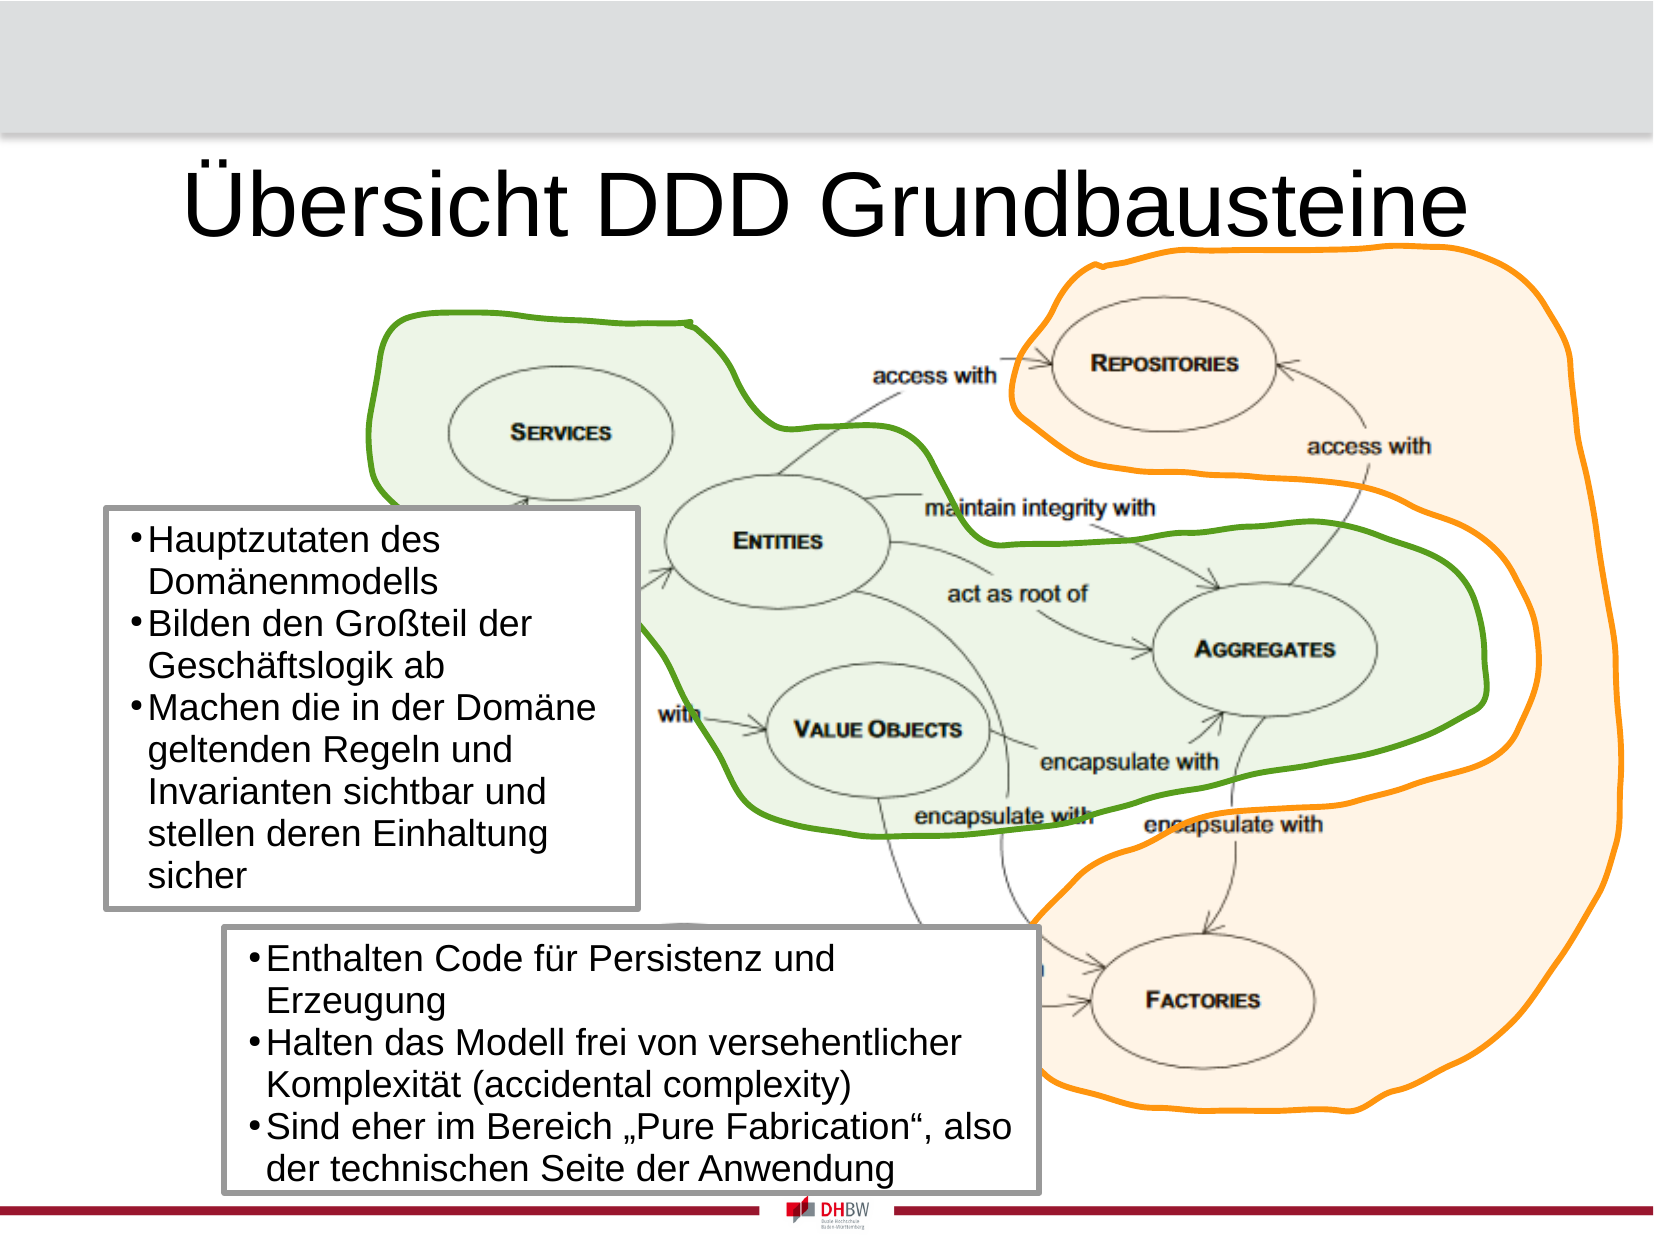

# Übersicht DDD Grundbausteine
Hauptzutaten des Domänenmodells
Bilden den Großteil der Geschäftslogik ab
Machen die in der Domäne geltenden Regeln und Invarianten sichtbar und stellen deren Einhaltung sicher
Enthalten Code für Persistenz und Erzeugung
Halten das Modell frei von versehentlicher Komplexität (accidental complexity)
Sind eher im Bereich „Pure Fabrication“, also der technischen Seite der Anwendung